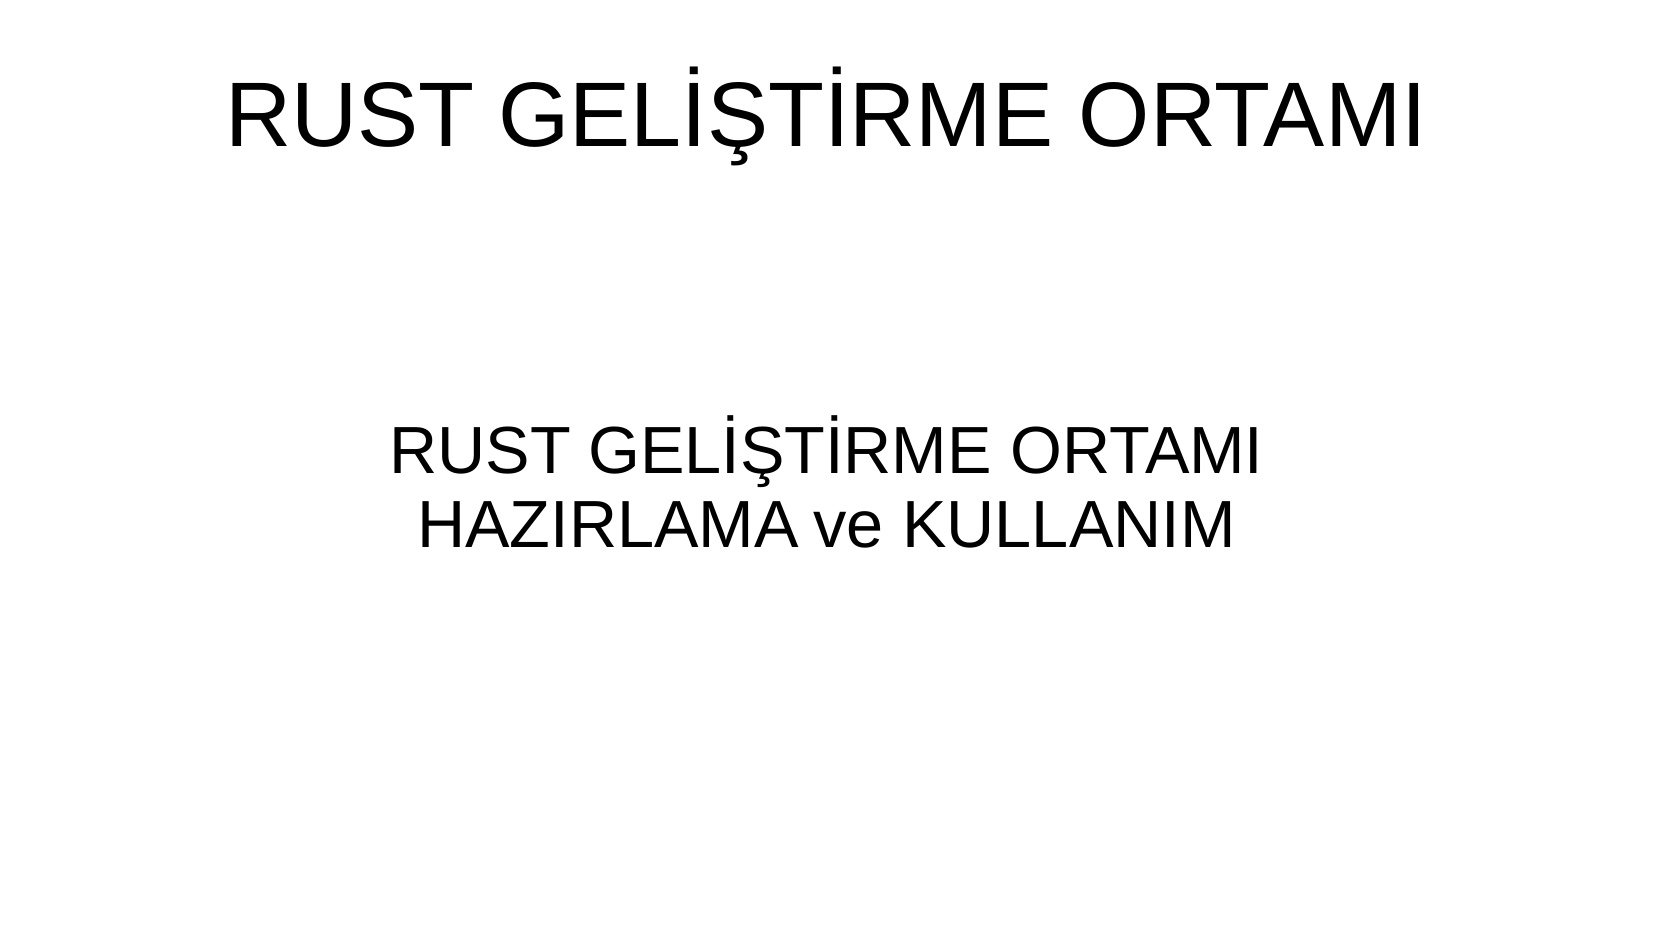

# RUST GELİŞTİRME ORTAMI
RUST GELİŞTİRME ORTAMI
HAZIRLAMA ve KULLANIM